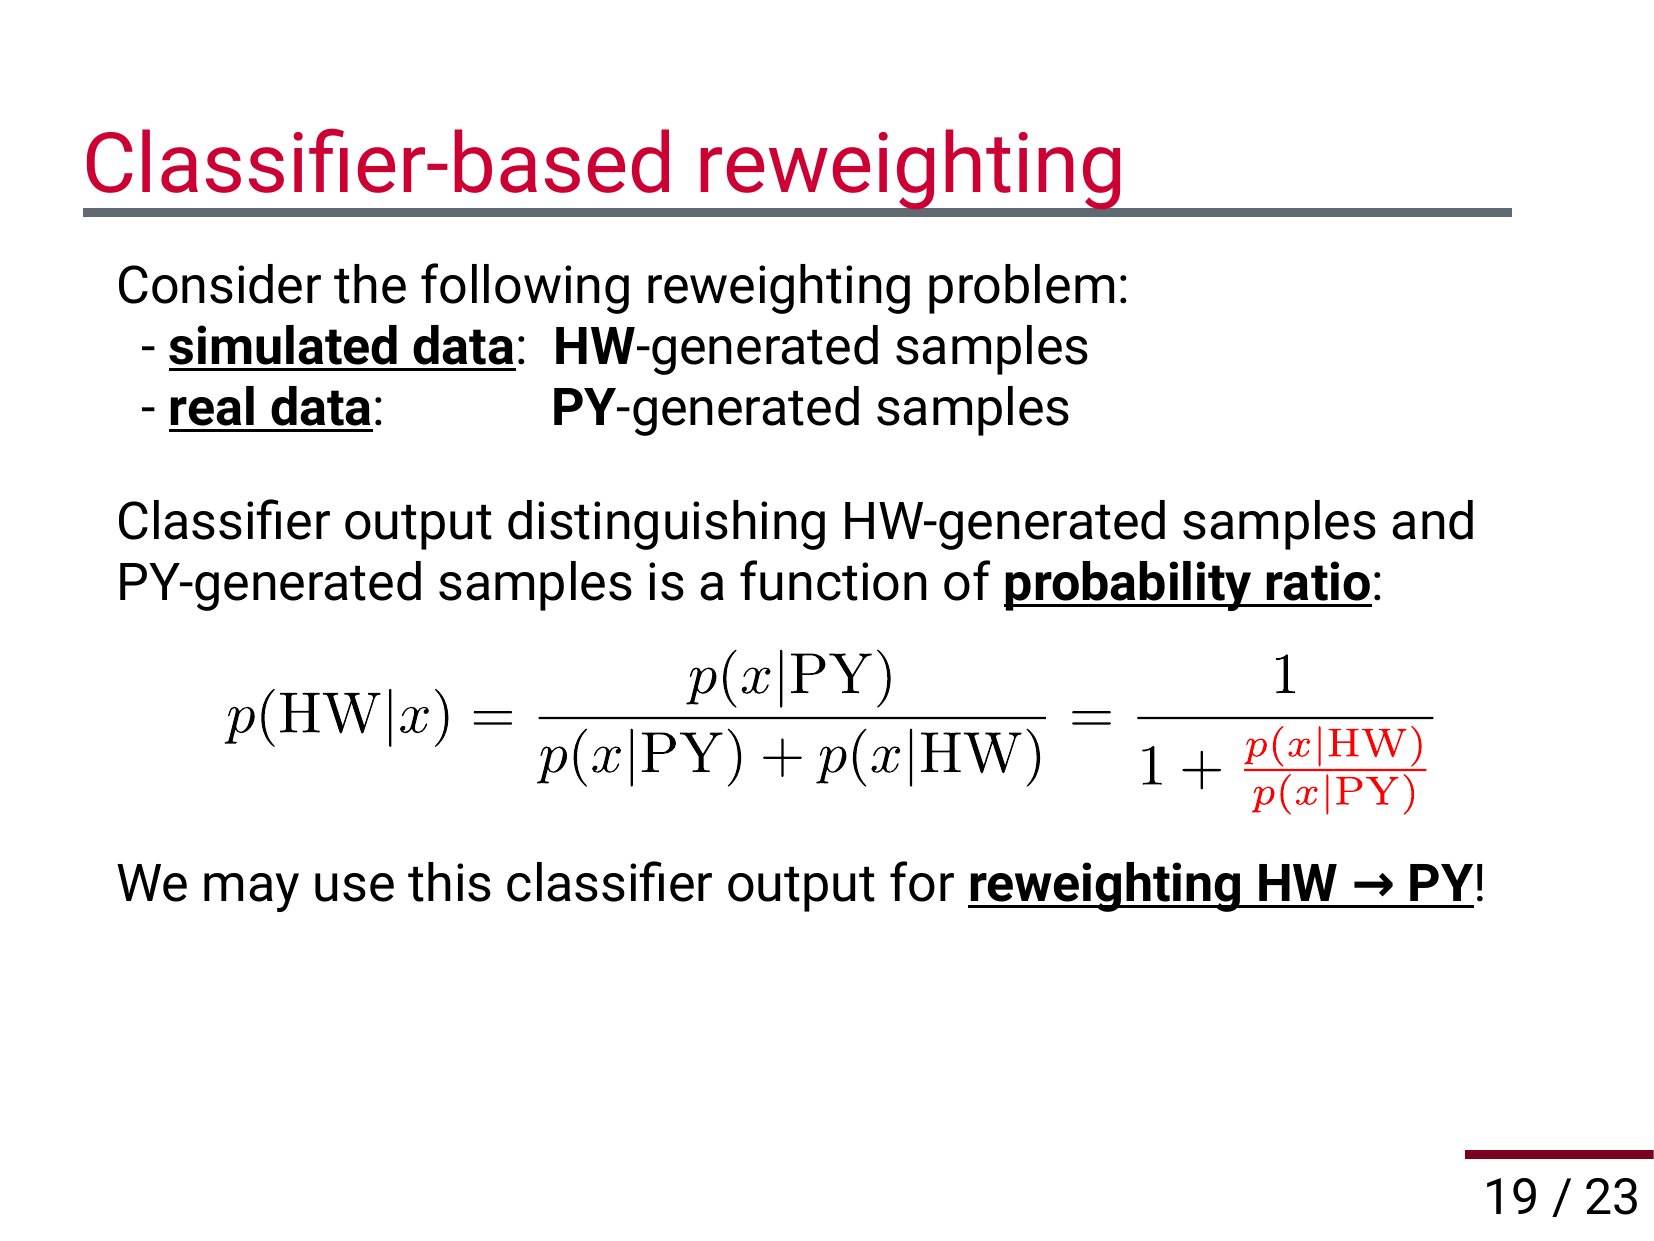

# Classifier-based reweighting
Consider the following reweighting problem:
 - simulated data: HW-generated samples
 - real data: PY-generated samples
Classifier output distinguishing HW-generated samples and
PY-generated samples is a function of probability ratio:
We may use this classifier output for reweighting HW → PY!
19